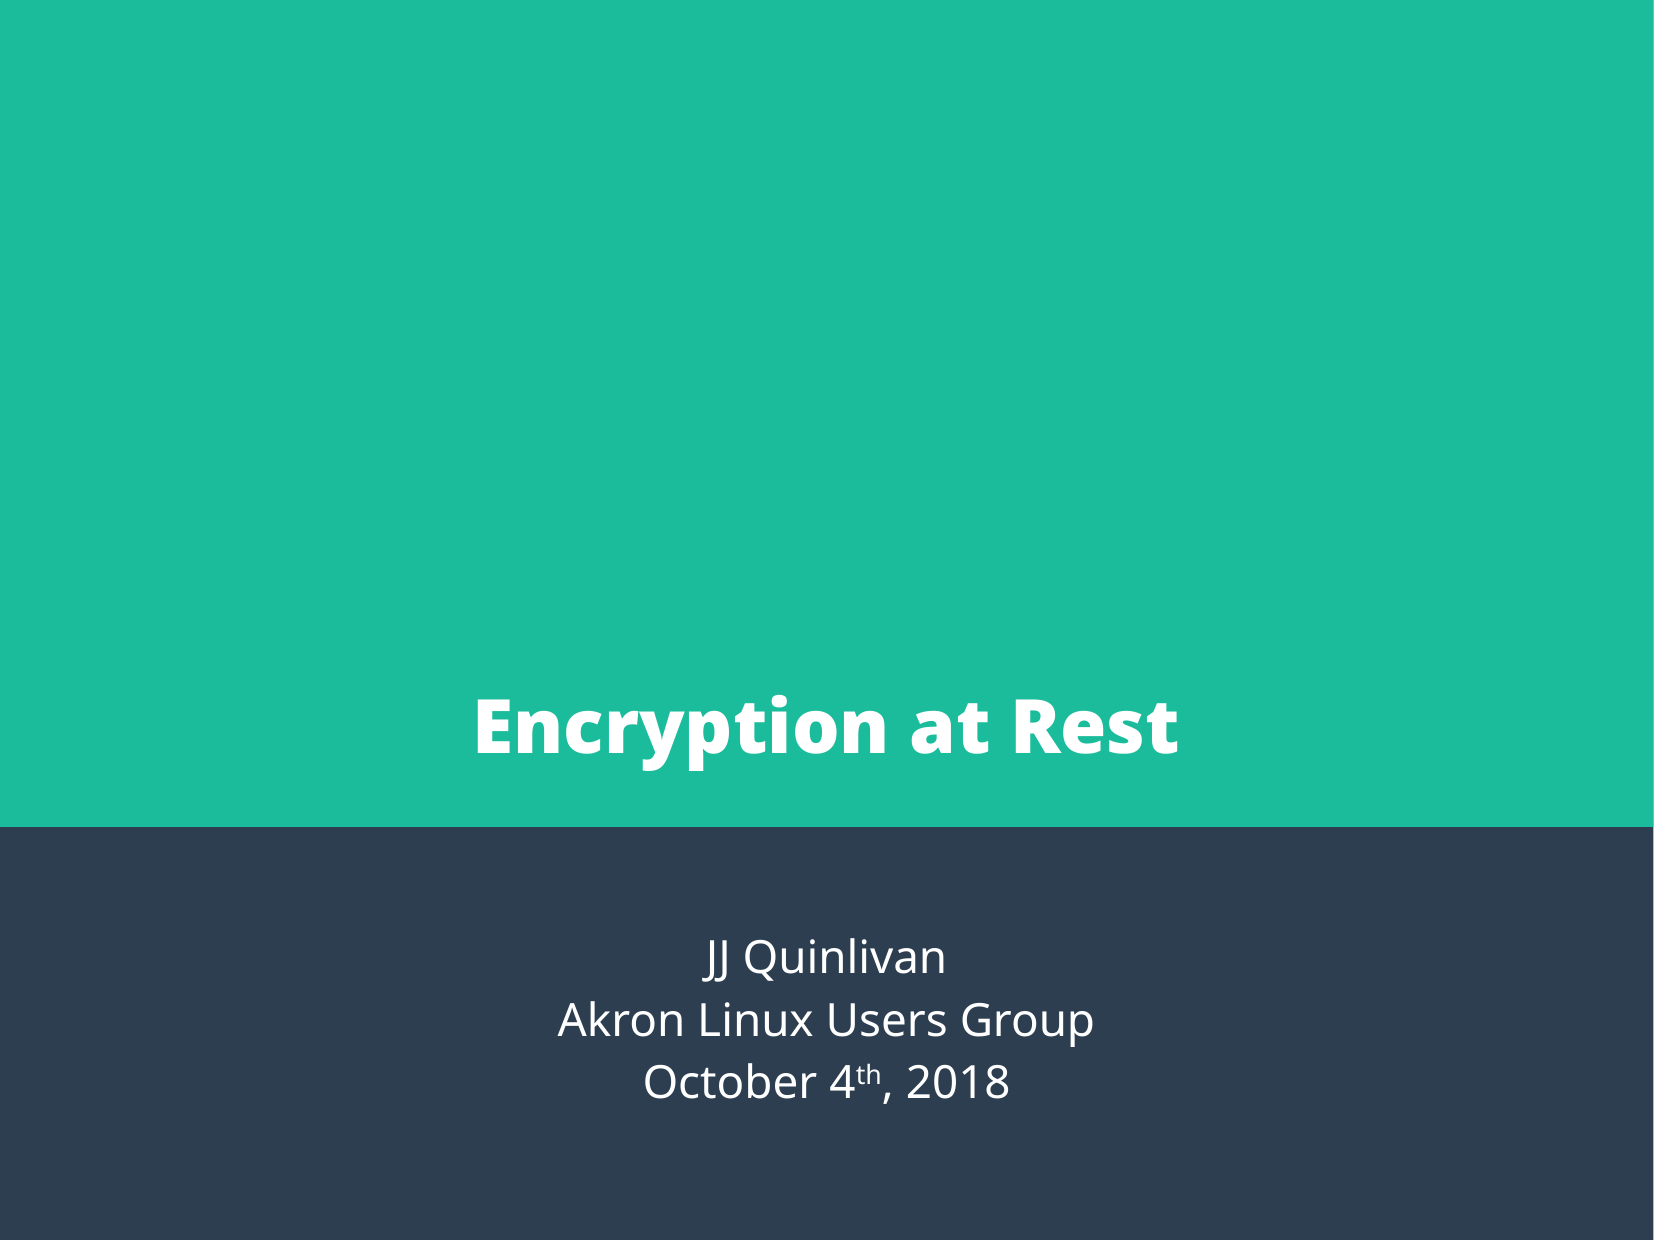

# Encryption at Rest
JJ Quinlivan
Akron Linux Users Group
October 4th, 2018